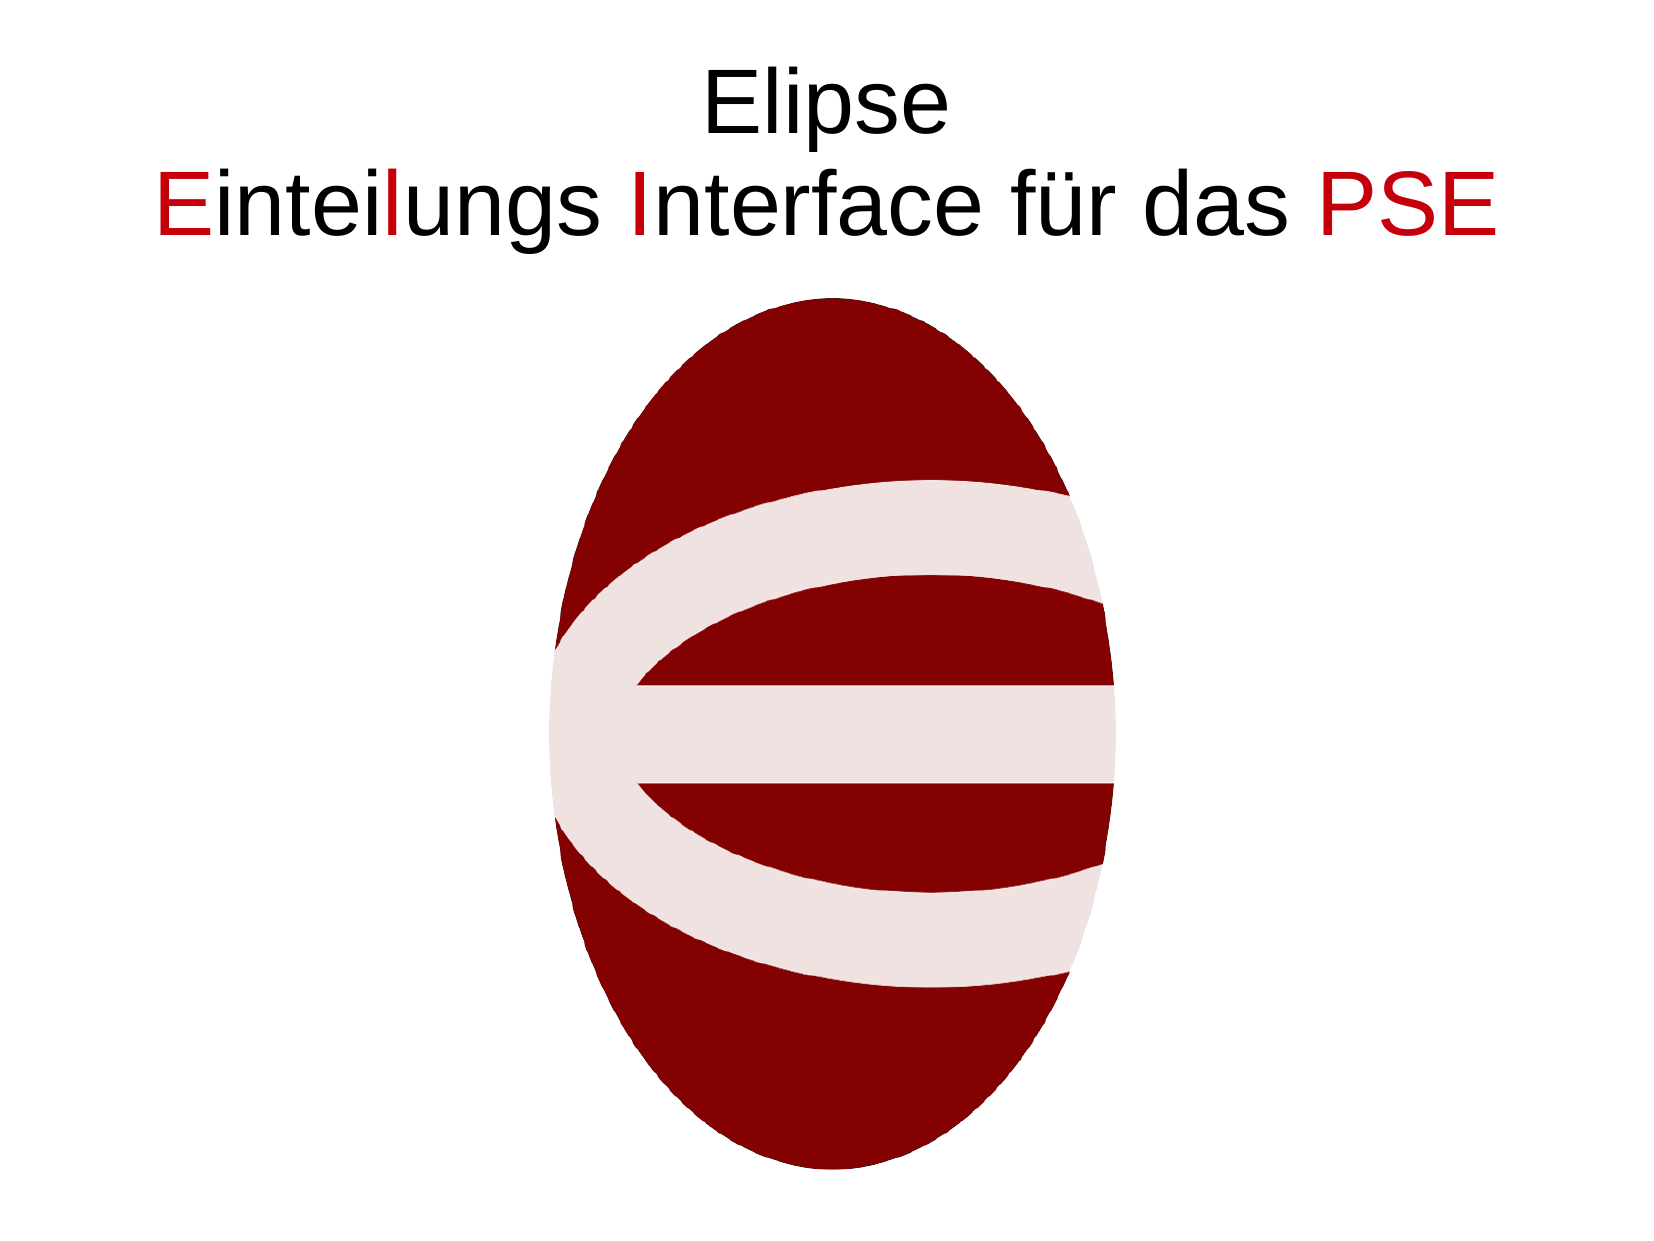

# Elipse Einteilungs Interface für das PSE